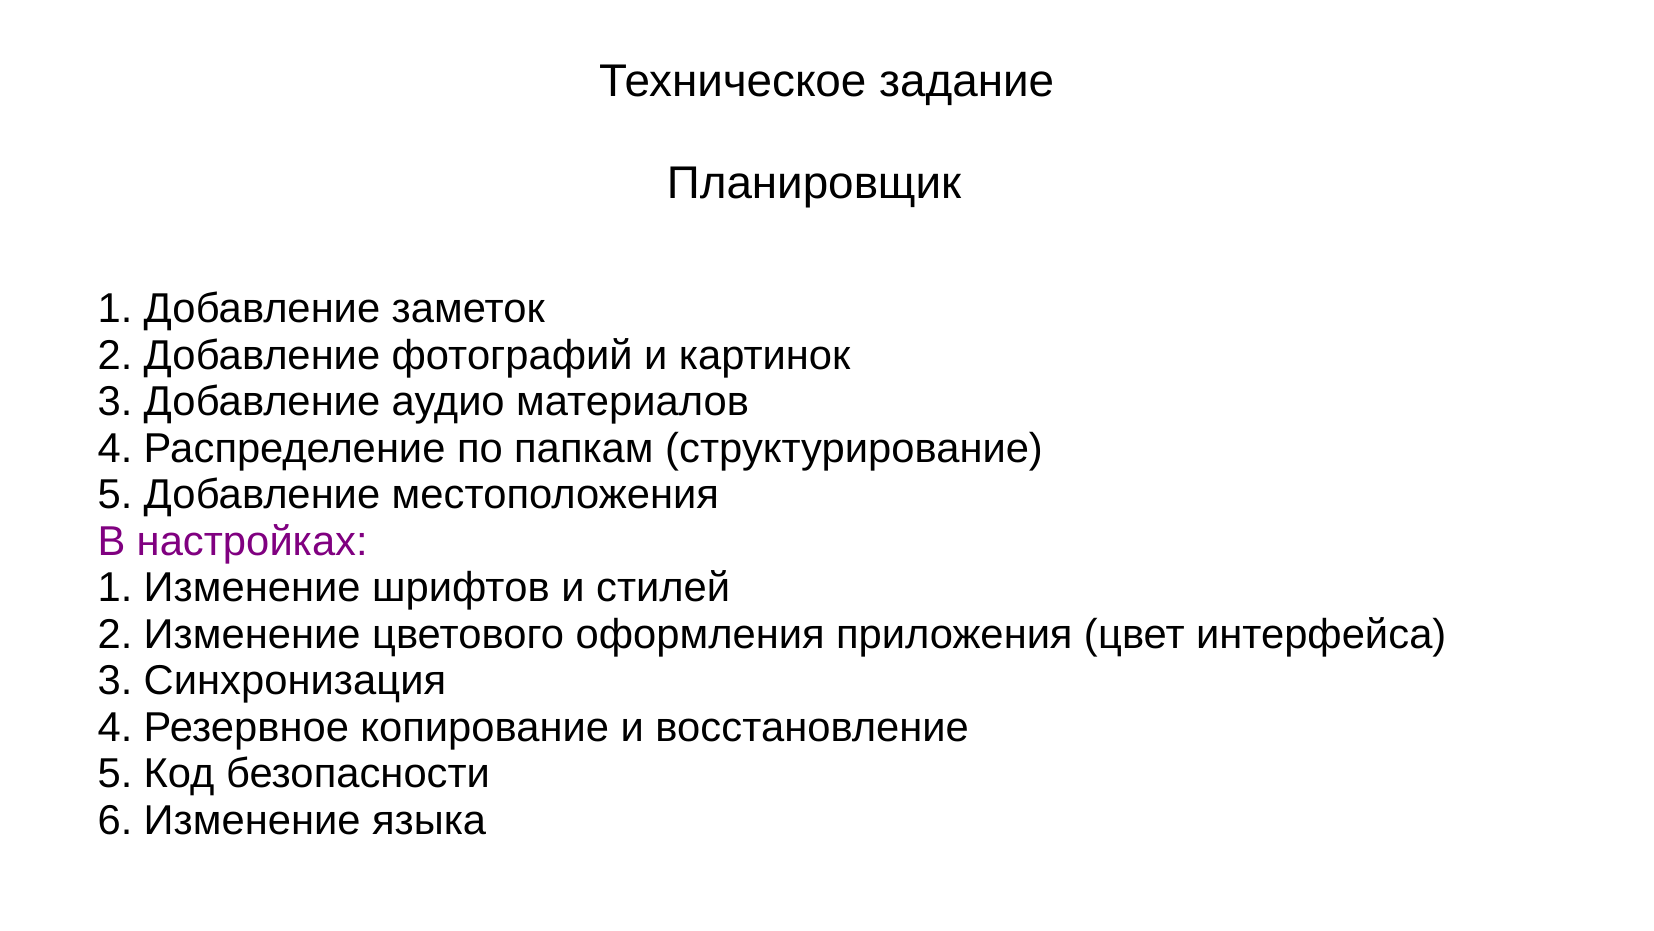

Техническое задание
Планировщик
1. Добавление заметок
2. Добавление фотографий и картинок
3. Добавление аудио материалов
4. Распределение по папкам (структурирование)
5. Добавление местоположения
В настройках:
1. Изменение шрифтов и стилей
2. Изменение цветового оформления приложения (цвет интерфейса)
3. Синхронизация
4. Резервное копирование и восстановление
5. Код безопасности
6. Изменение языка